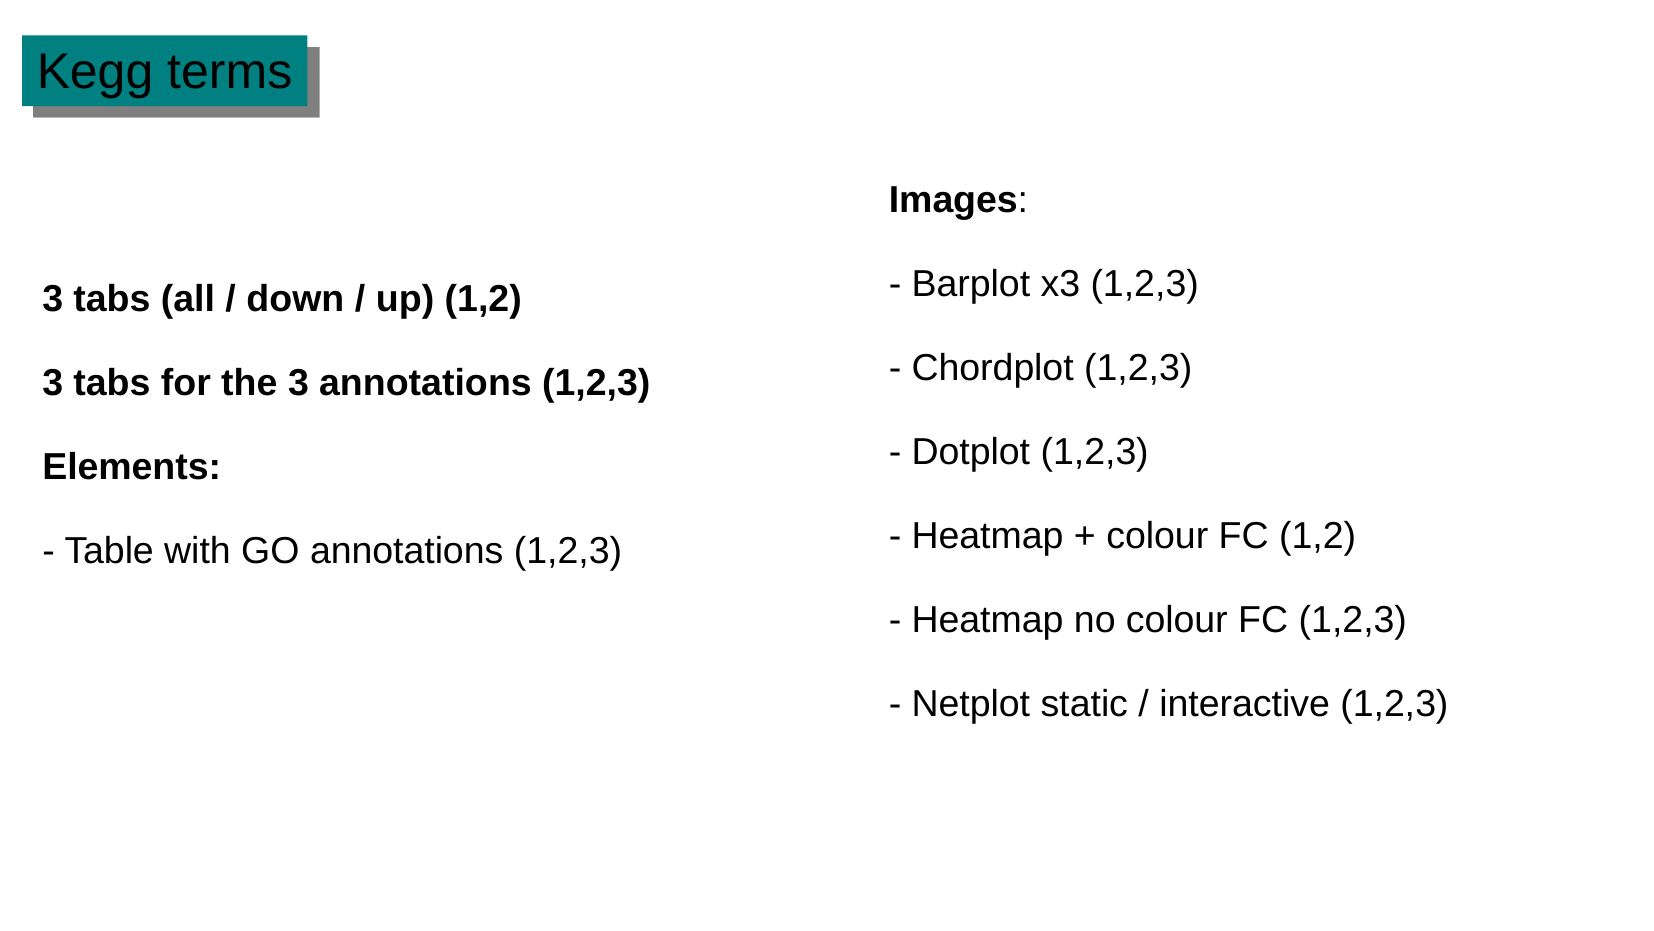

Kegg terms
Images:
- Barplot x3 (1,2,3)
- Chordplot (1,2,3)
- Dotplot (1,2,3)
- Heatmap + colour FC (1,2)
- Heatmap no colour FC (1,2,3)
- Netplot static / interactive (1,2,3)
3 tabs (all / down / up) (1,2)
3 tabs for the 3 annotations (1,2,3)
Elements:
- Table with GO annotations (1,2,3)